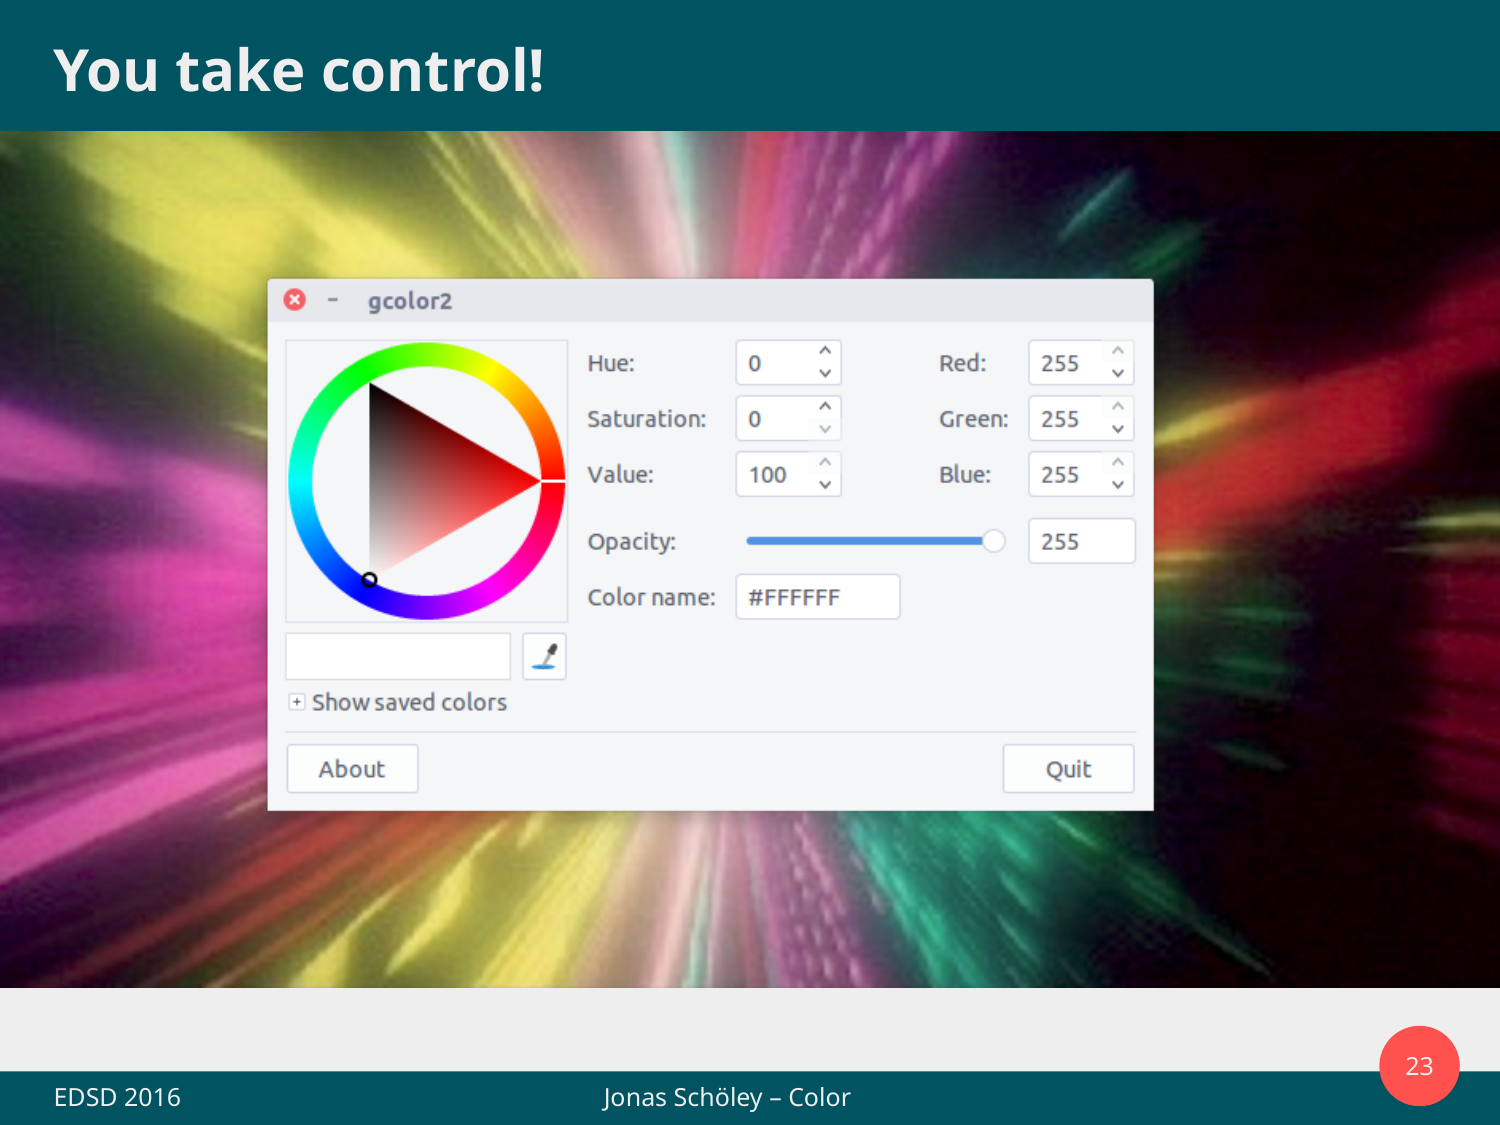

# You take control!
23
EDSD 2016
Jonas Schöley – Color